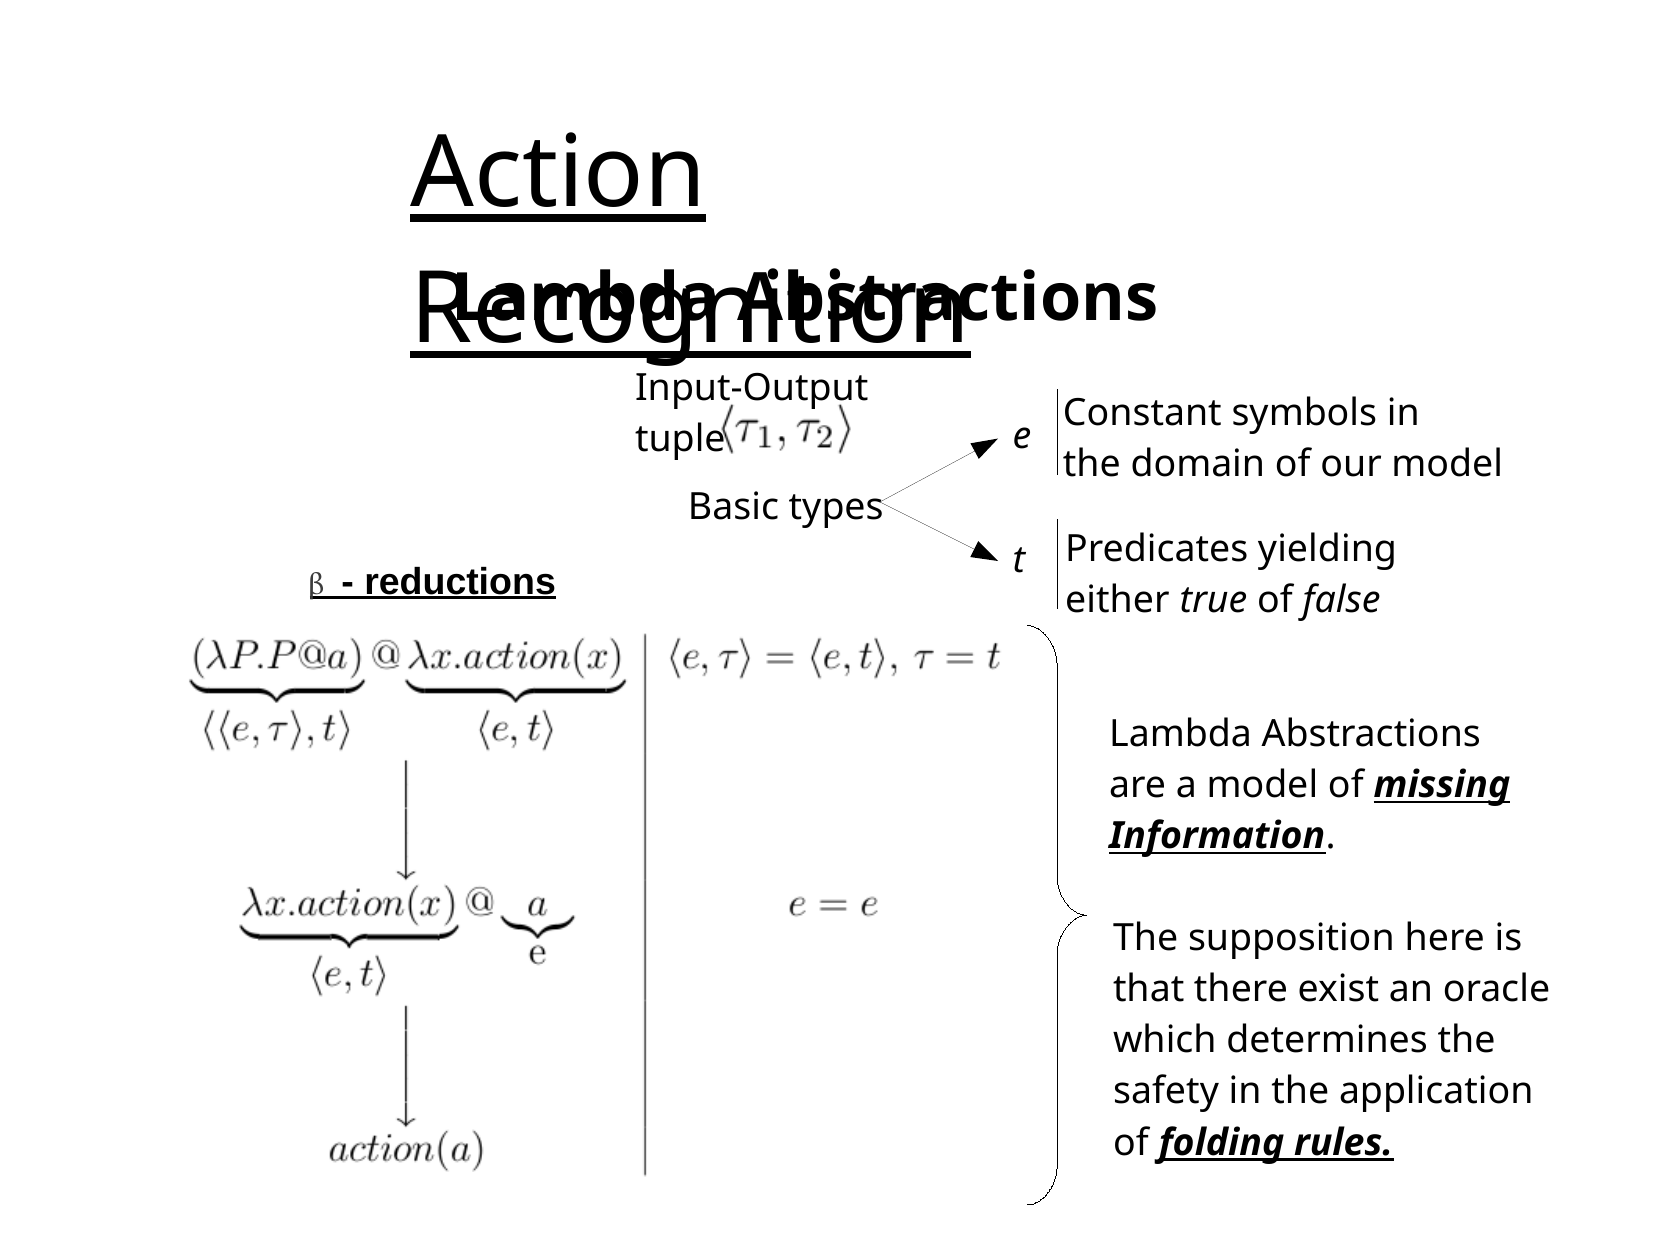

Action Recognition
Lambda Abstractions
Input-Output tuple
Constant symbols in
the domain of our model
e
Basic types
Predicates yielding
either true of false
t
 - reductions
Lambda Abstractions
are a model of missing
Information.
The supposition here is
that there exist an oracle
which determines the
safety in the application
of folding rules.